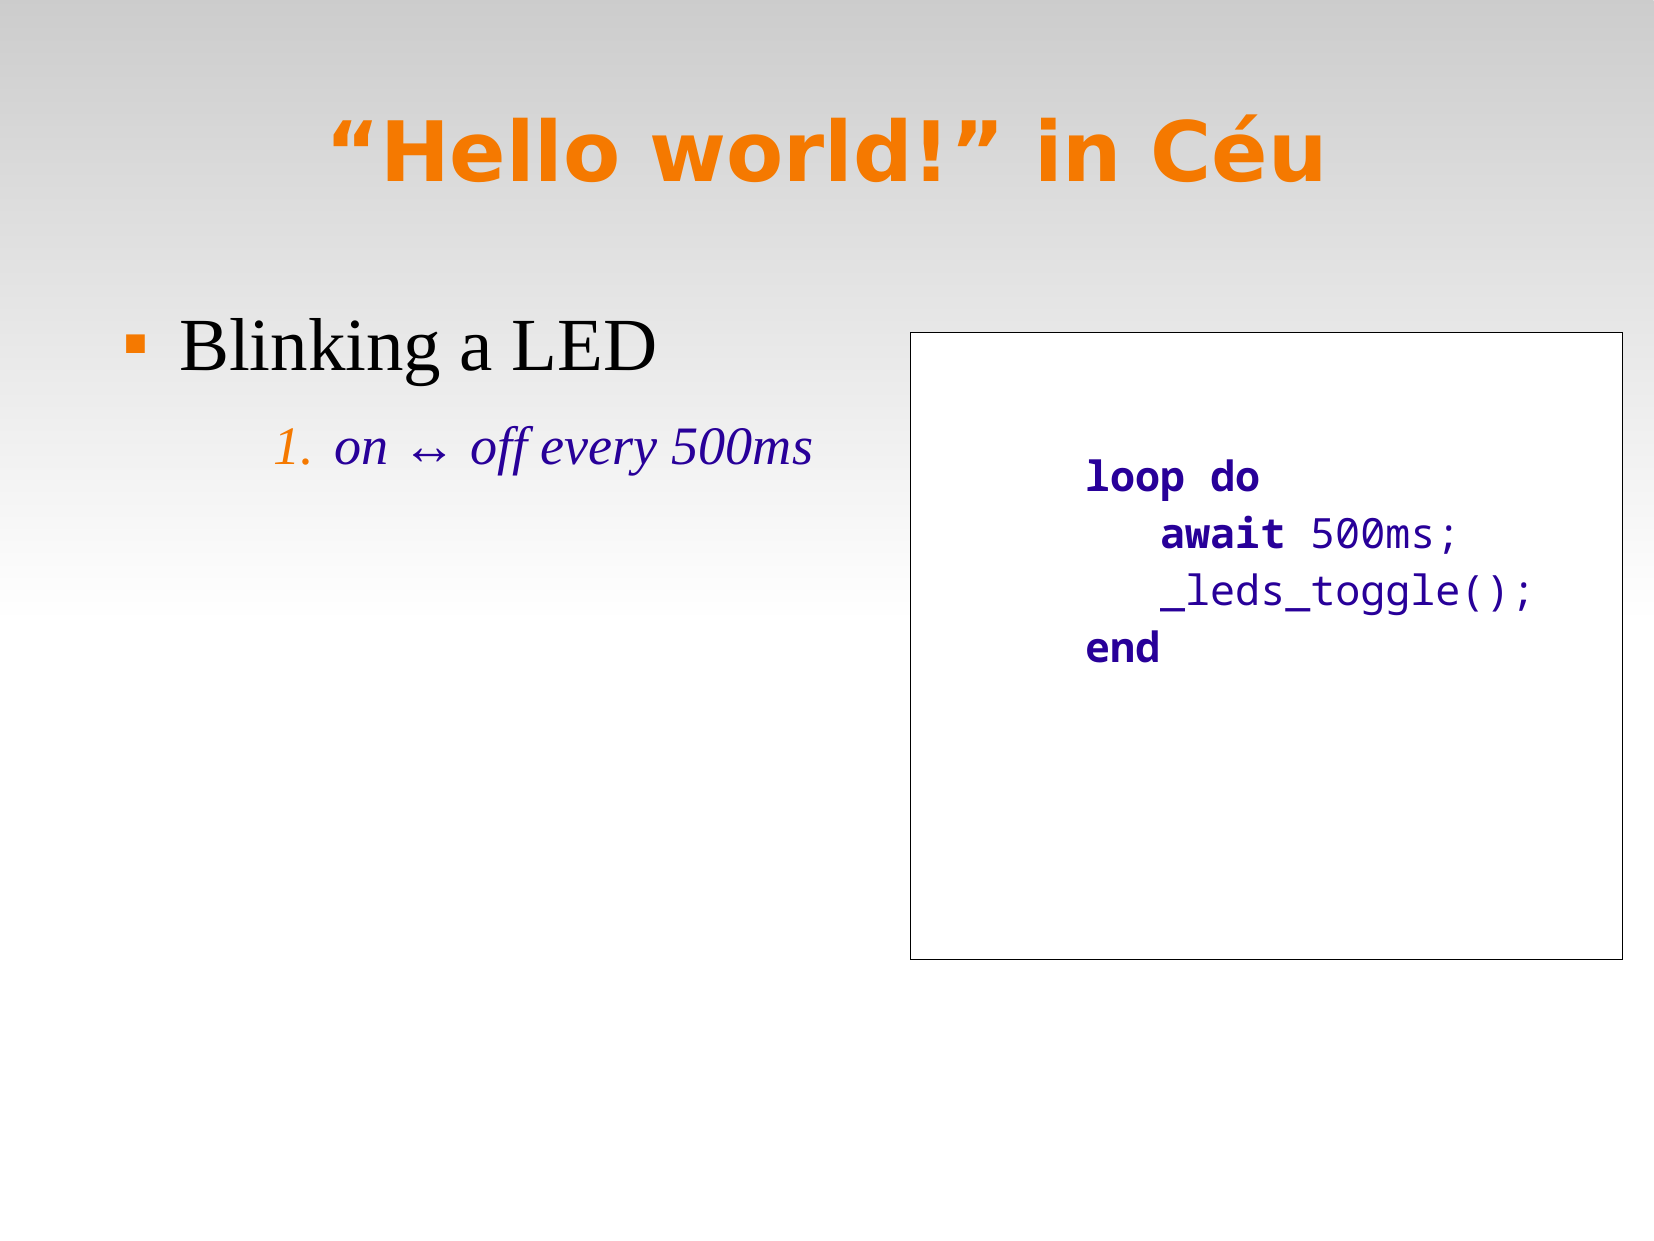

“Hello world!” in Céu
# Blinking a LED
 on ↔ off every 500ms
 loop do
 await 500ms;
 _leds_toggle();
 end